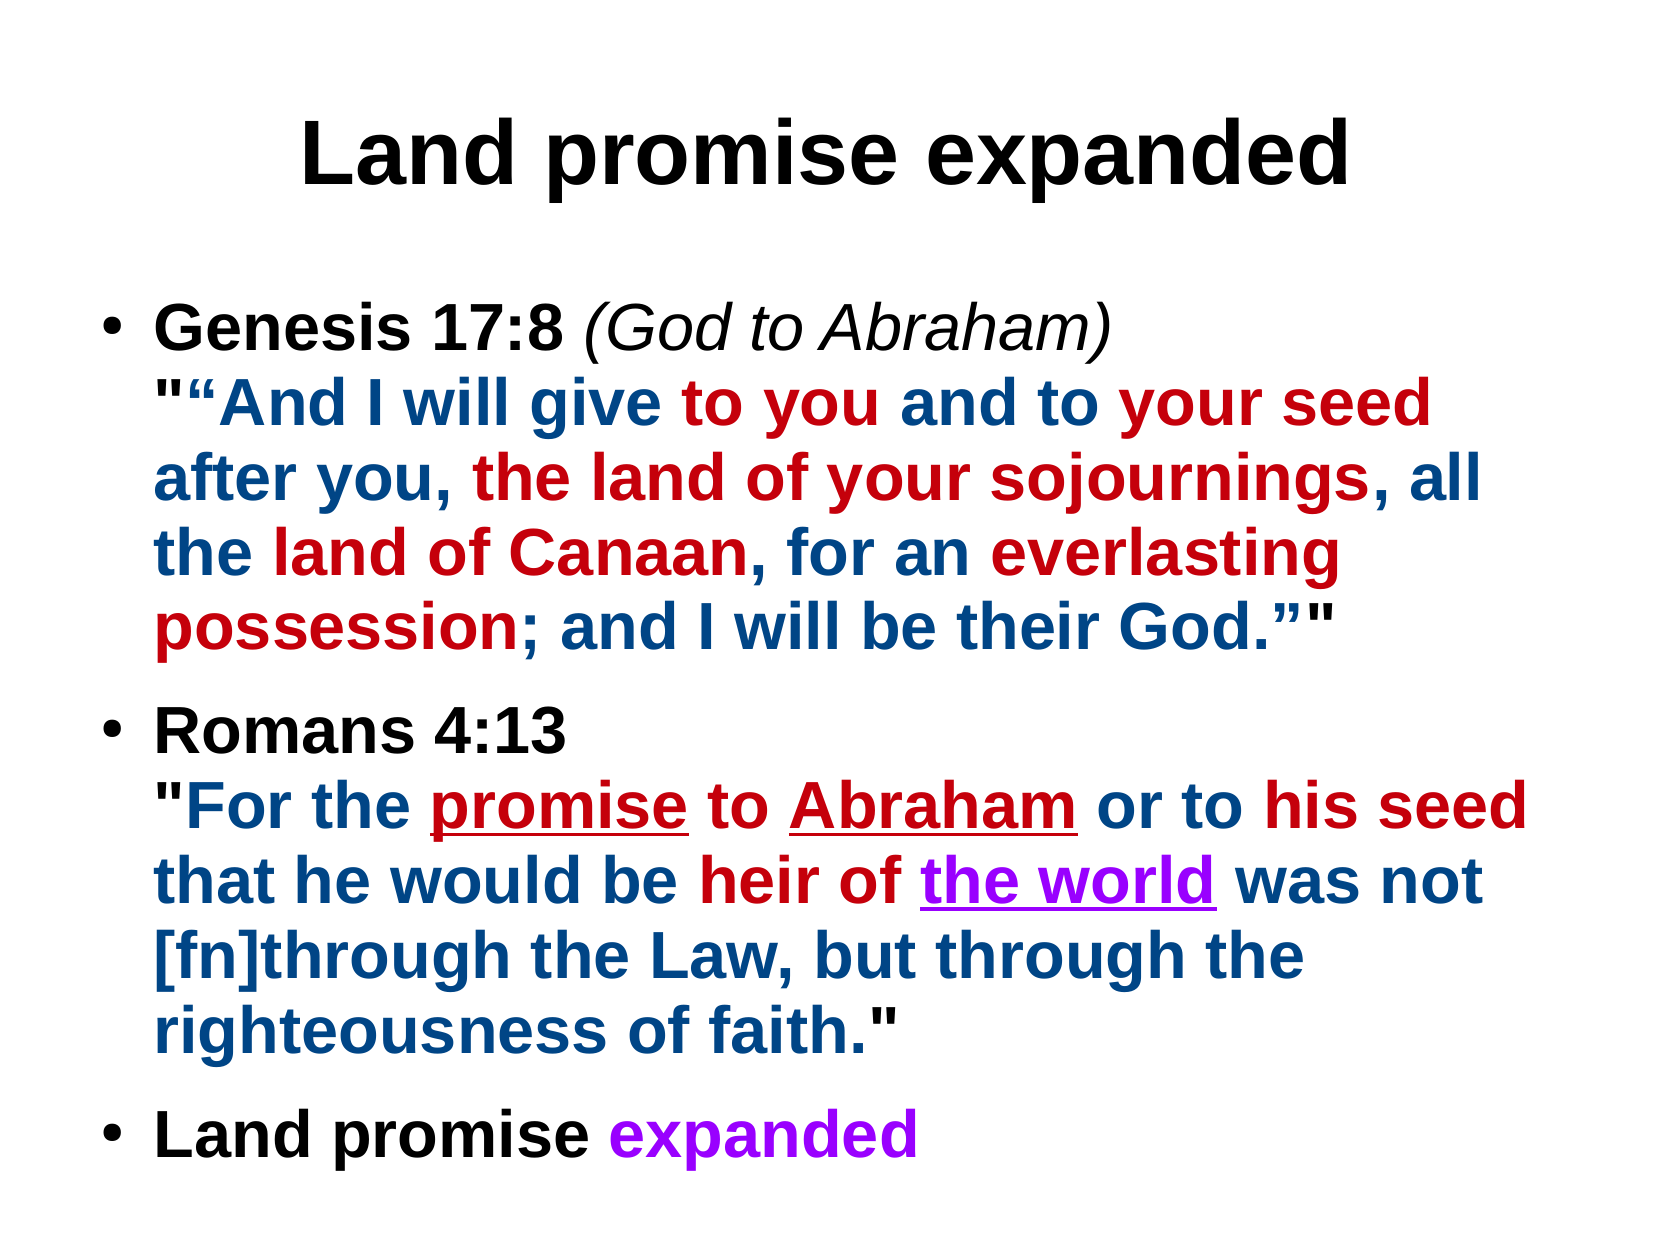

# Land promise expanded
Genesis 17:8 (God to Abraham)
"“And I will give to you and to your seed after you, the land of your sojournings, all the land of Canaan, for an everlasting possession; and I will be their God.”"
Romans 4:13
"For the promise to Abraham or to his seed that he would be heir of the world was not [fn]through the Law, but through the righteousness of faith."
Land promise expanded